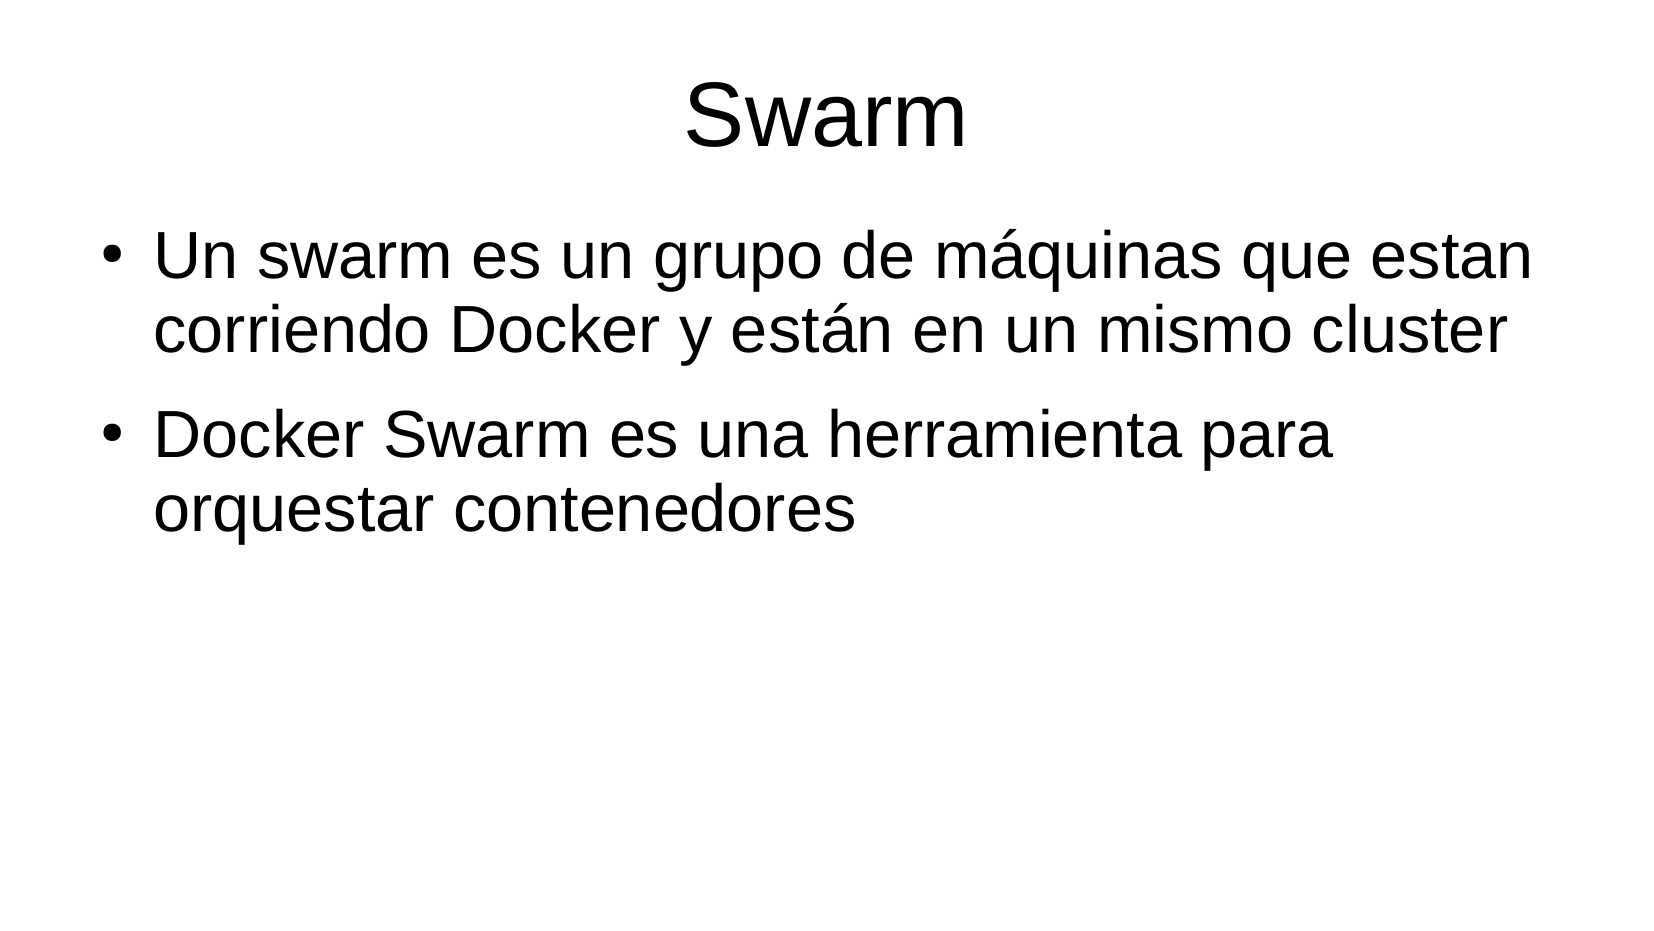

# Swarm
Un swarm es un grupo de máquinas que estan corriendo Docker y están en un mismo cluster
Docker Swarm es una herramienta para orquestar contenedores